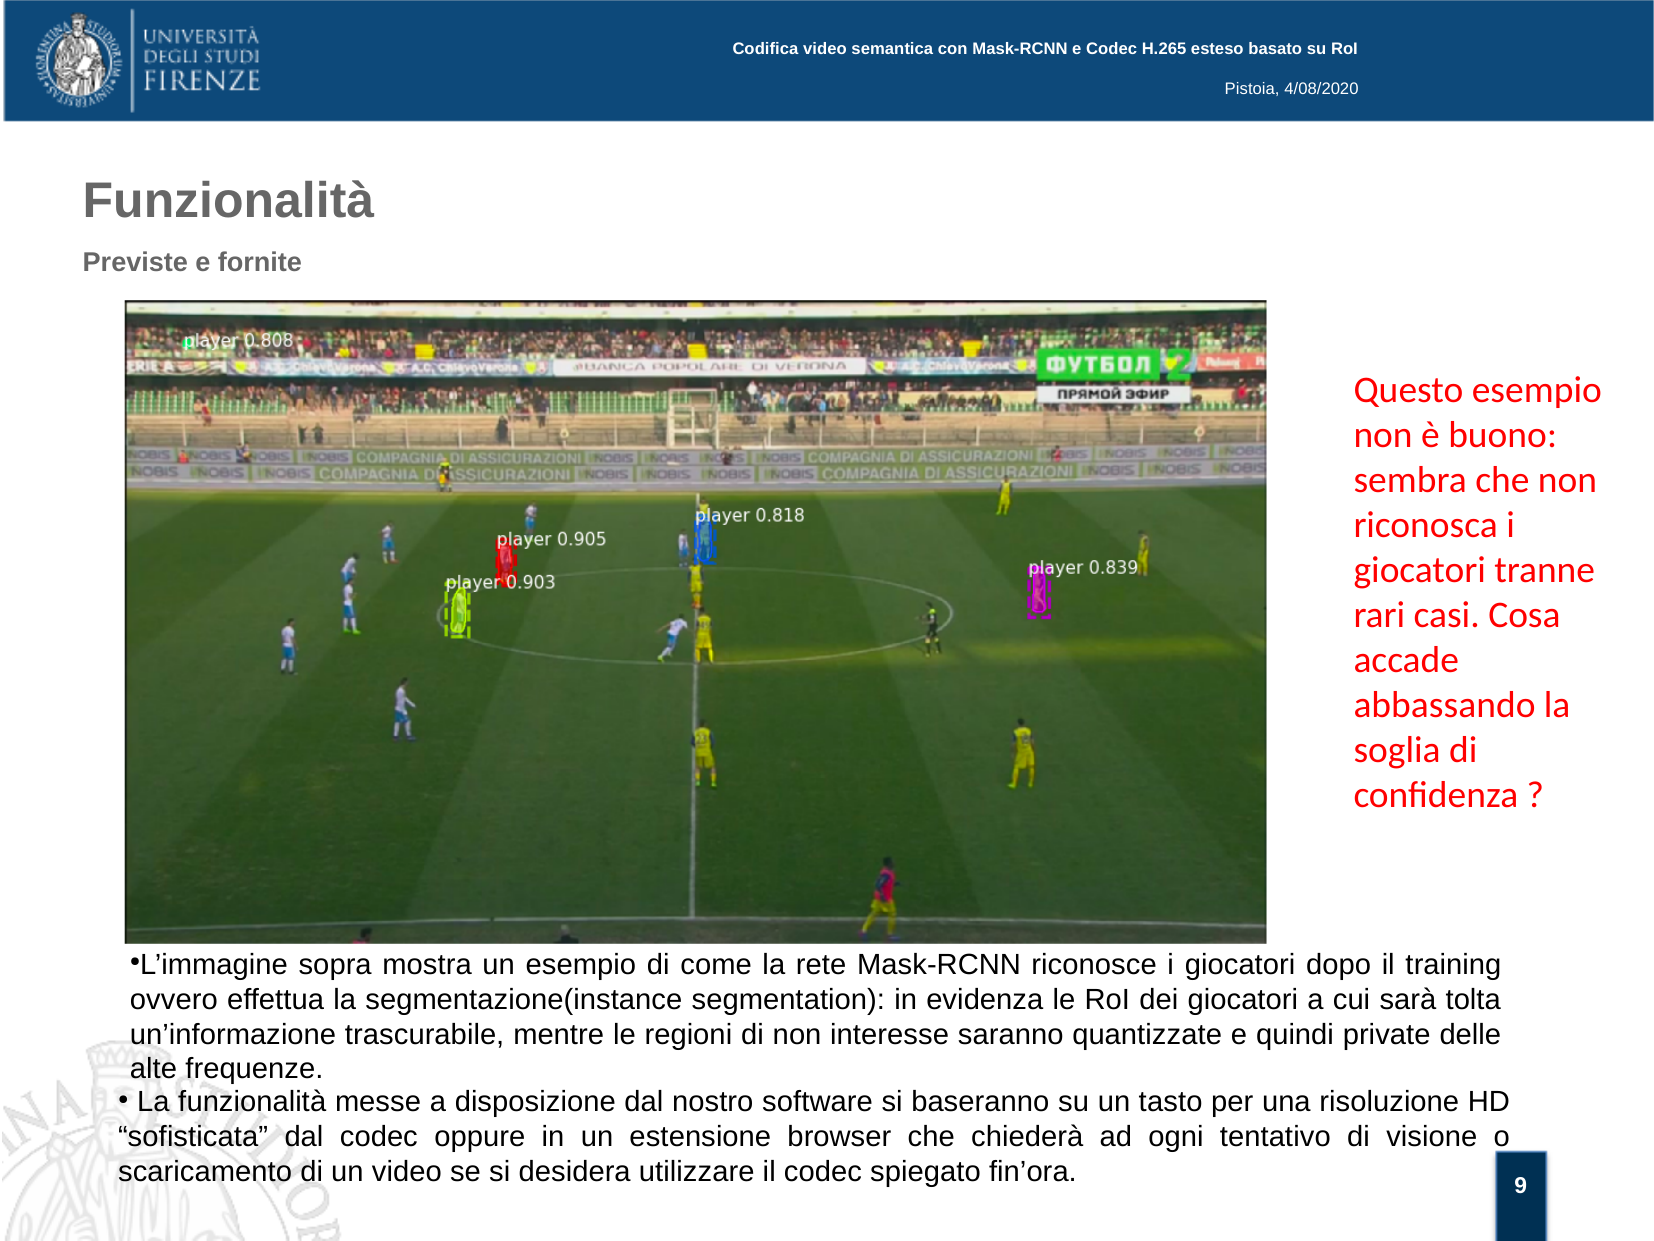

Codifica video semantica con Mask-RCNN e Codec H.265 esteso basato su RoI
Pistoia, 4/08/2020
Funzionalità
Previste e fornite
Questo esempio non è buono: sembra che non riconosca i giocatori tranne rari casi. Cosa accade abbassando la soglia di confidenza ?
L’immagine sopra mostra un esempio di come la rete Mask-RCNN riconosce i giocatori dopo il training ovvero effettua la segmentazione(instance segmentation): in evidenza le RoI dei giocatori a cui sarà tolta un’informazione trascurabile, mentre le regioni di non interesse saranno quantizzate e quindi private delle alte frequenze.
 La funzionalità messe a disposizione dal nostro software si baseranno su un tasto per una risoluzione HD “sofisticata” dal codec oppure in un estensione browser che chiederà ad ogni tentativo di visione o scaricamento di un video se si desidera utilizzare il codec spiegato fin’ora.
9